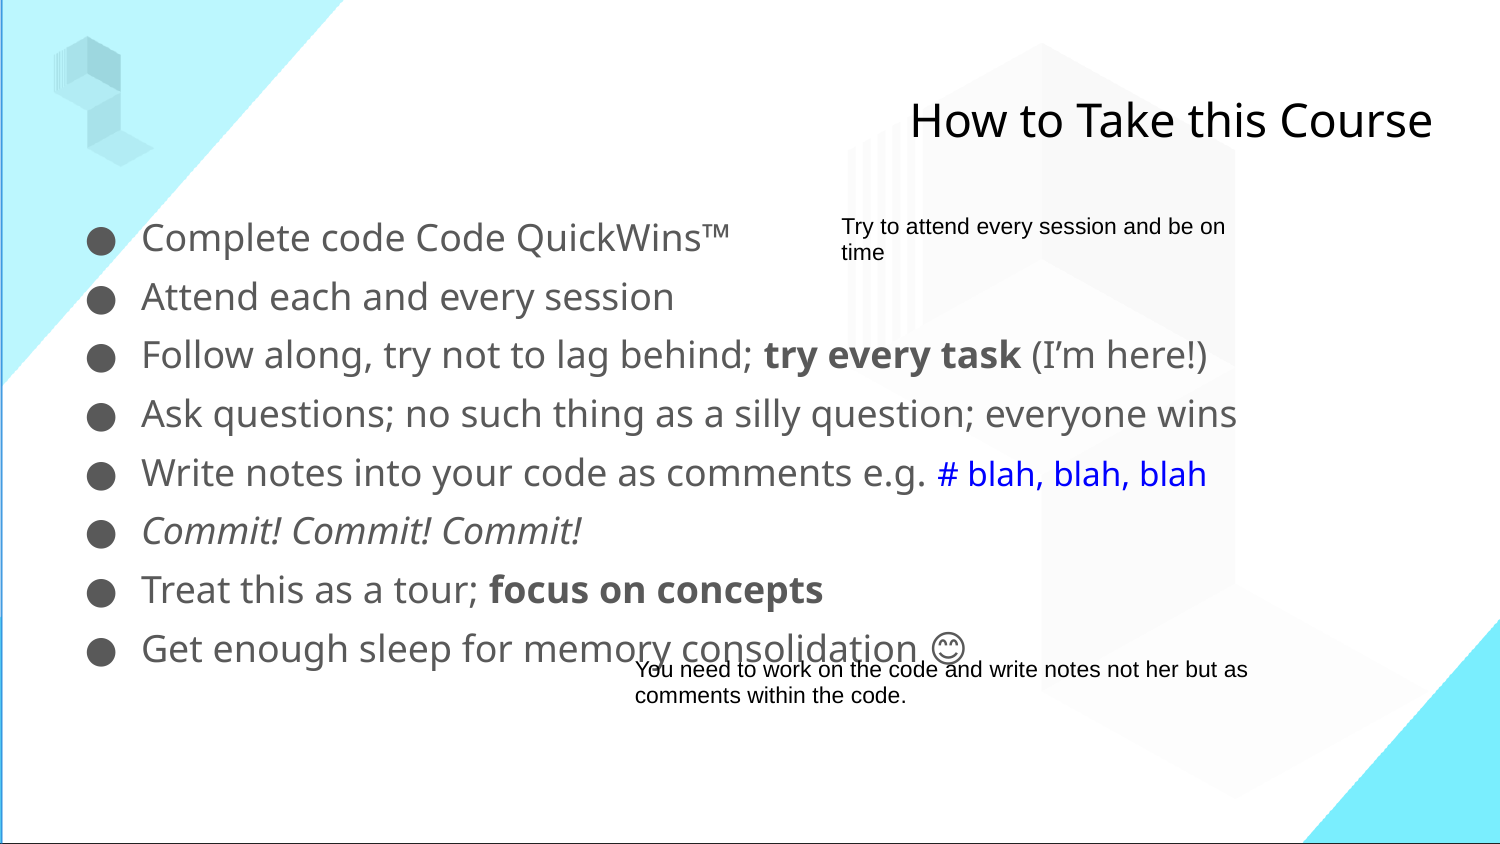

# How to Take this Course
Complete code Code QuickWins™
Attend each and every session
Follow along, try not to lag behind; try every task (I’m here!)
Ask questions; no such thing as a silly question; everyone wins
Write notes into your code as comments e.g. # blah, blah, blah
Commit! Commit! Commit!
Treat this as a tour; focus on concepts
Get enough sleep for memory consolidation 😊
Try to attend every session and be on time
You need to work on the code and write notes not her but as comments within the code.